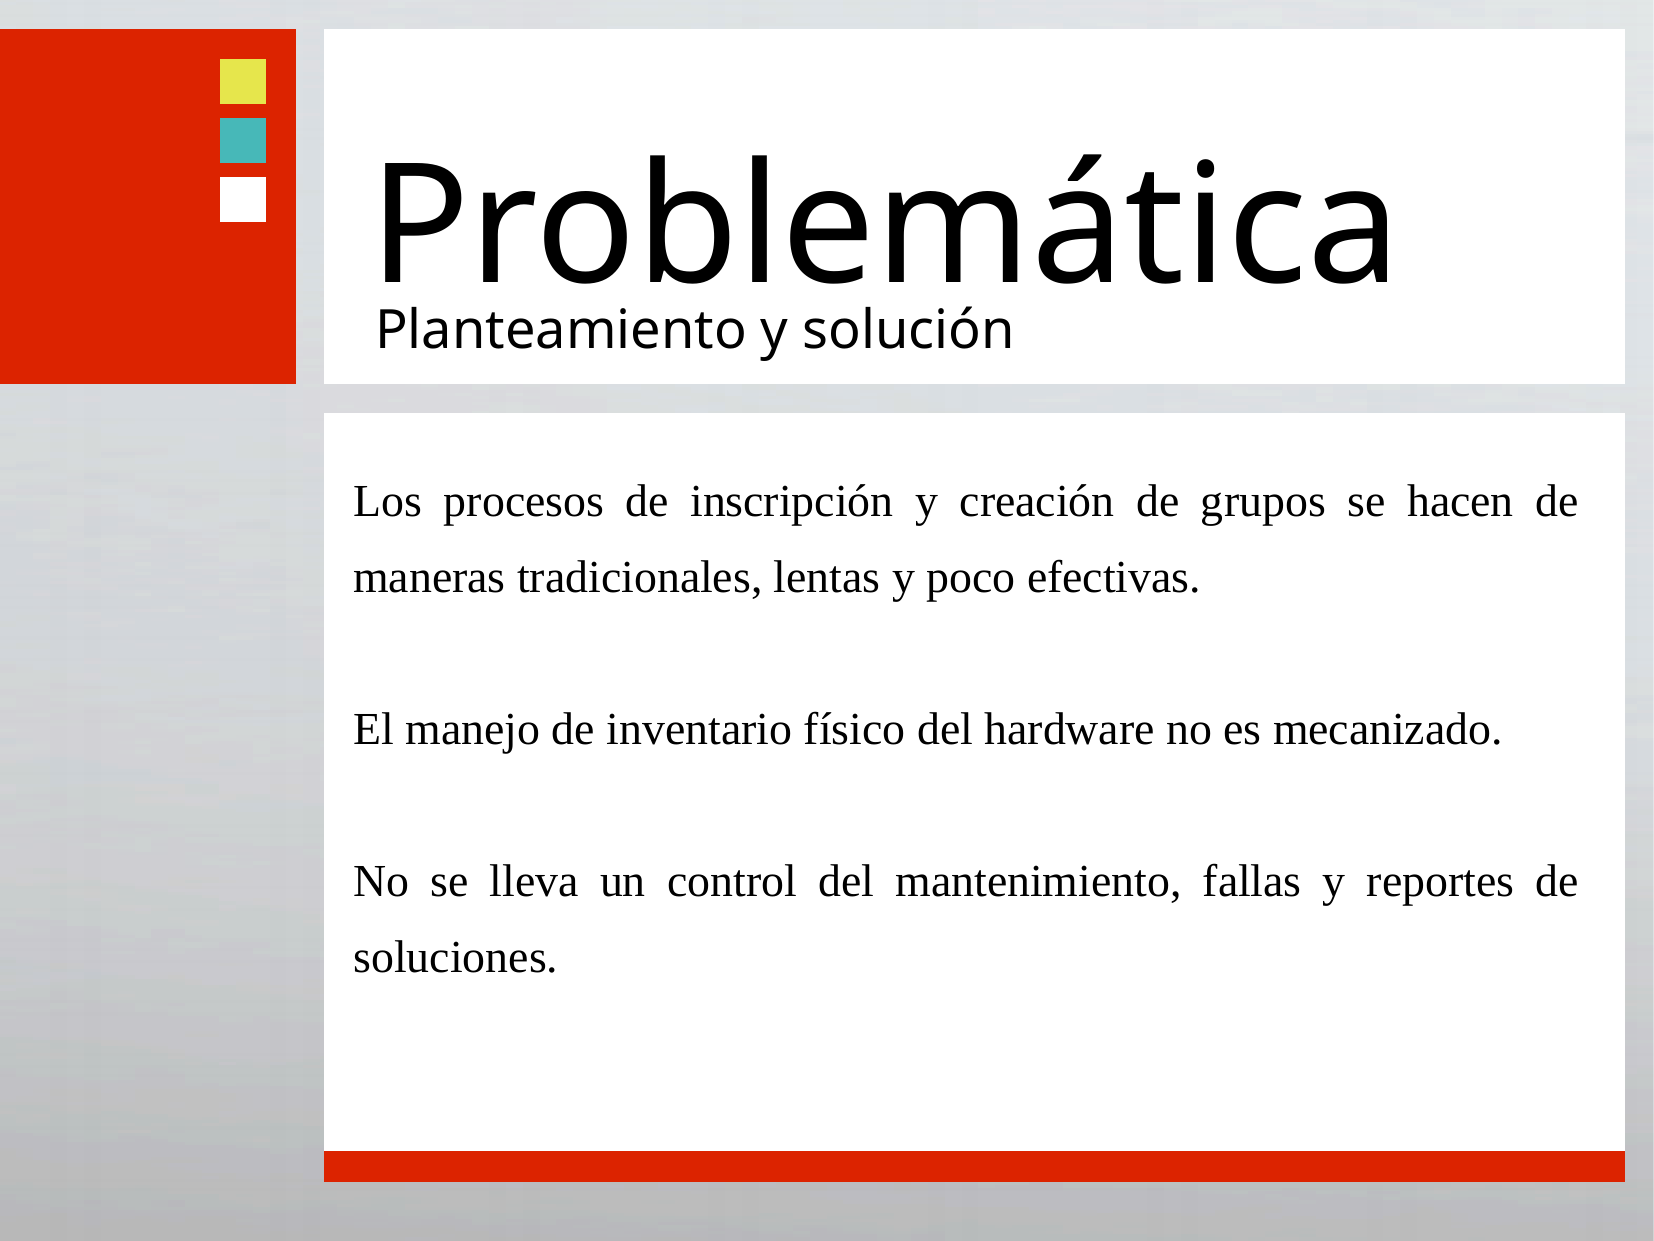

Problemática
Planteamiento y solución
Los procesos de inscripción y creación de grupos se hacen de maneras tradicionales, lentas y poco efectivas.
El manejo de inventario físico del hardware no es mecanizado.
No se lleva un control del mantenimiento, fallas y reportes de soluciones.